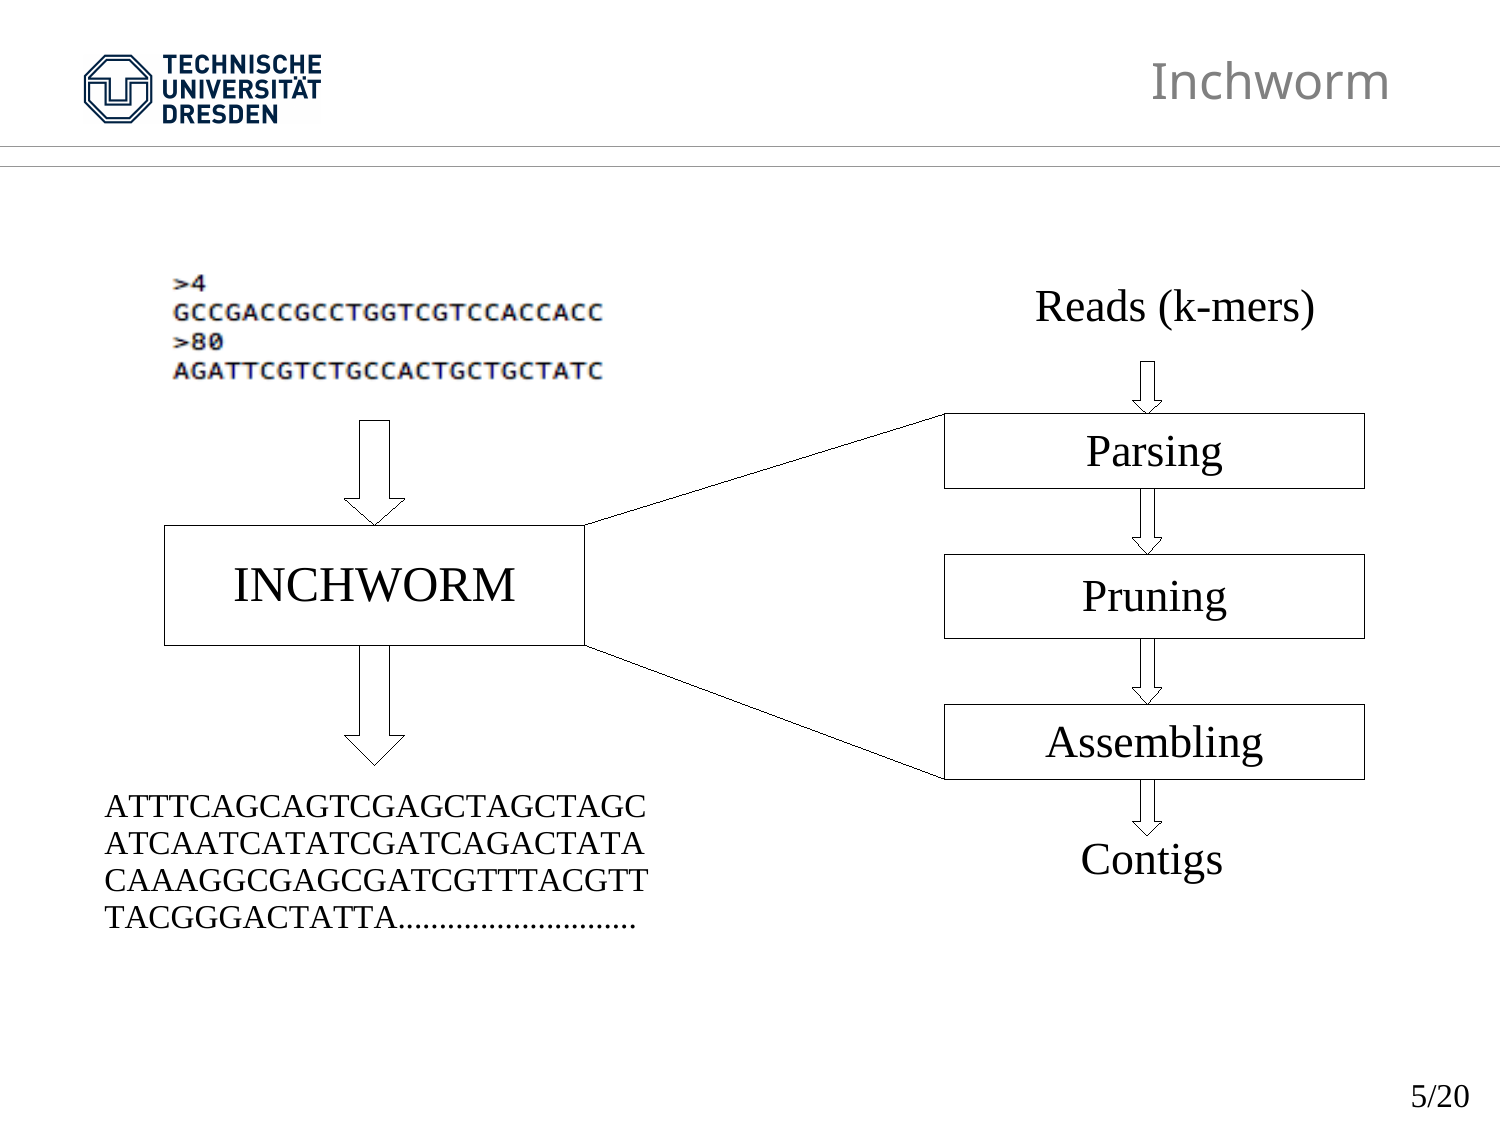

# Inchworm
Reads (k-mers)
Parsing
INCHWORM
Pruning
Assembling
ATTTCAGCAGTCGAGCTAGCTAGCATCAATCATATCGATCAGACTATACAAAGGCGAGCGATCGTTTACGTTTACGGGACTATTA.............................
Contigs
5